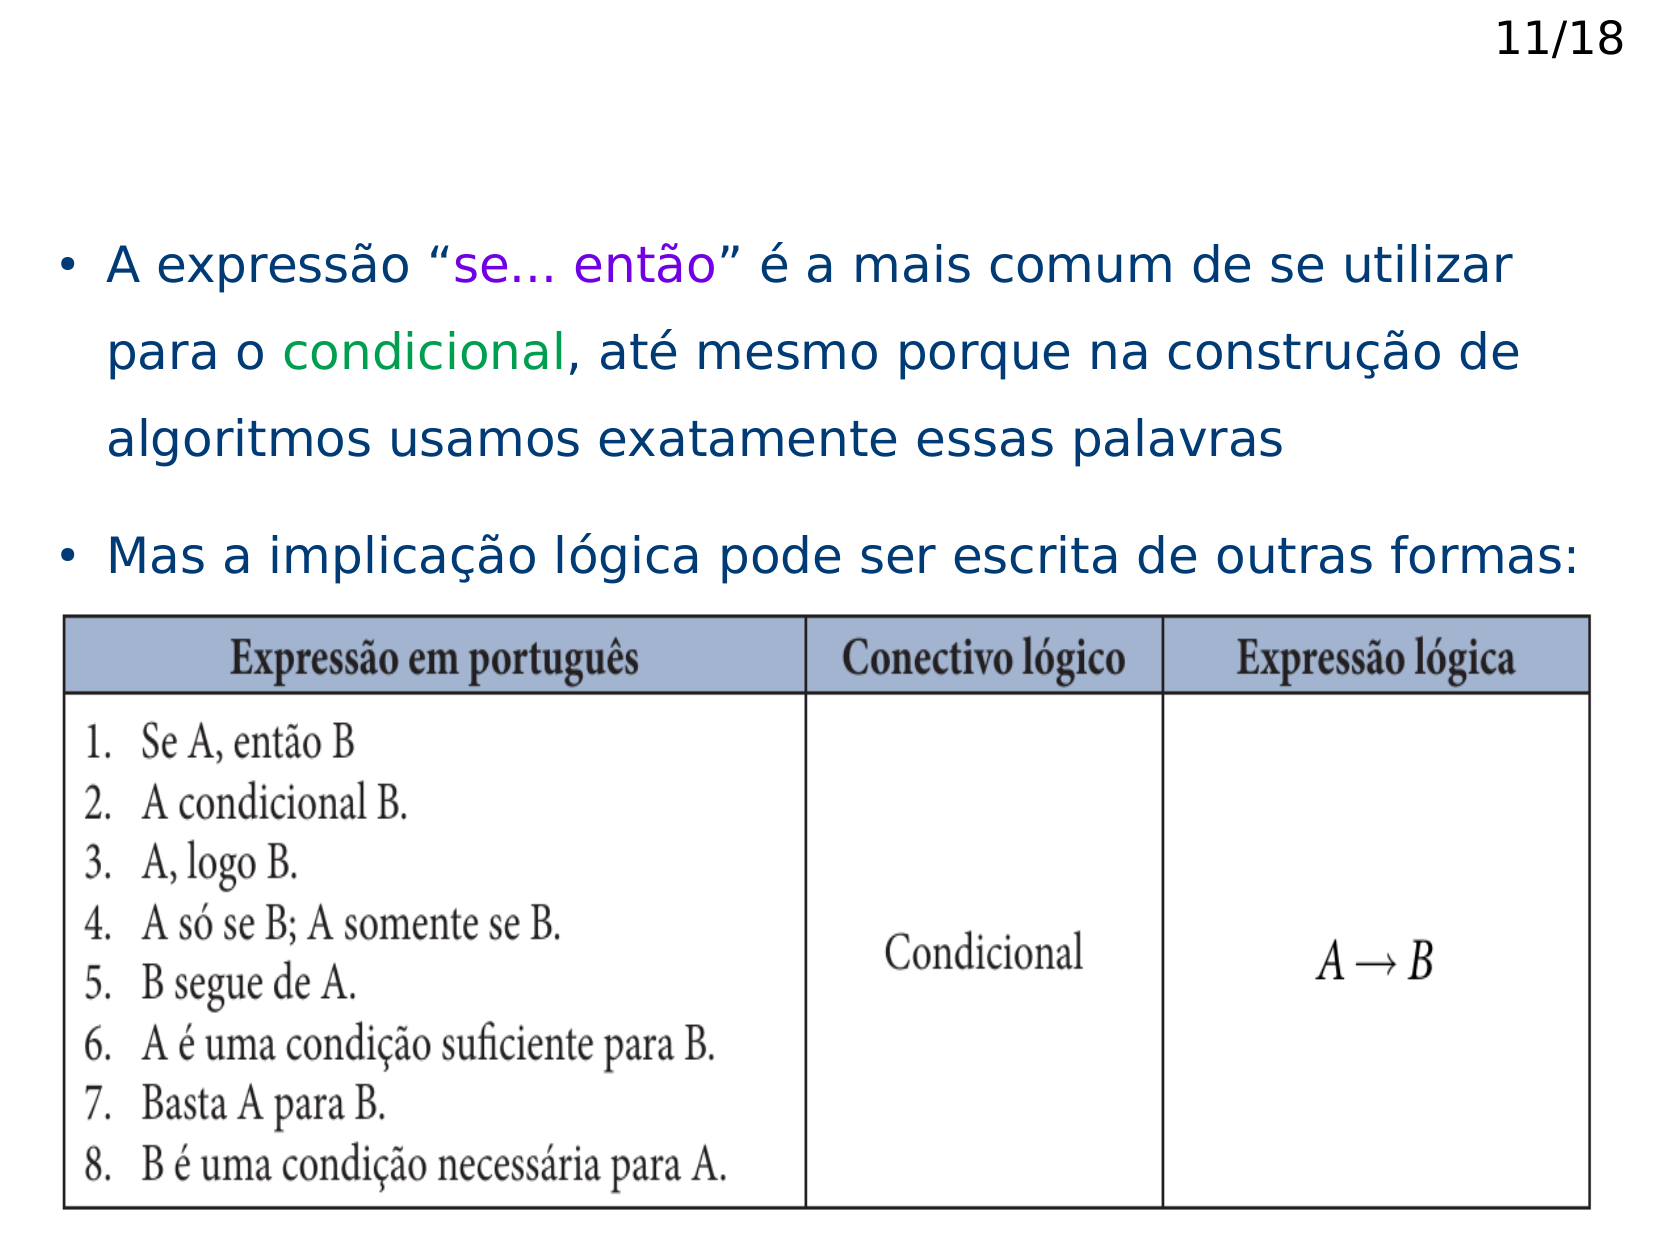

11
#
A expressão “se... então” é a mais comum de se utilizar para o condicional, até mesmo porque na construção de algoritmos usamos exatamente essas palavras
Mas a implicação lógica pode ser escrita de outras formas: